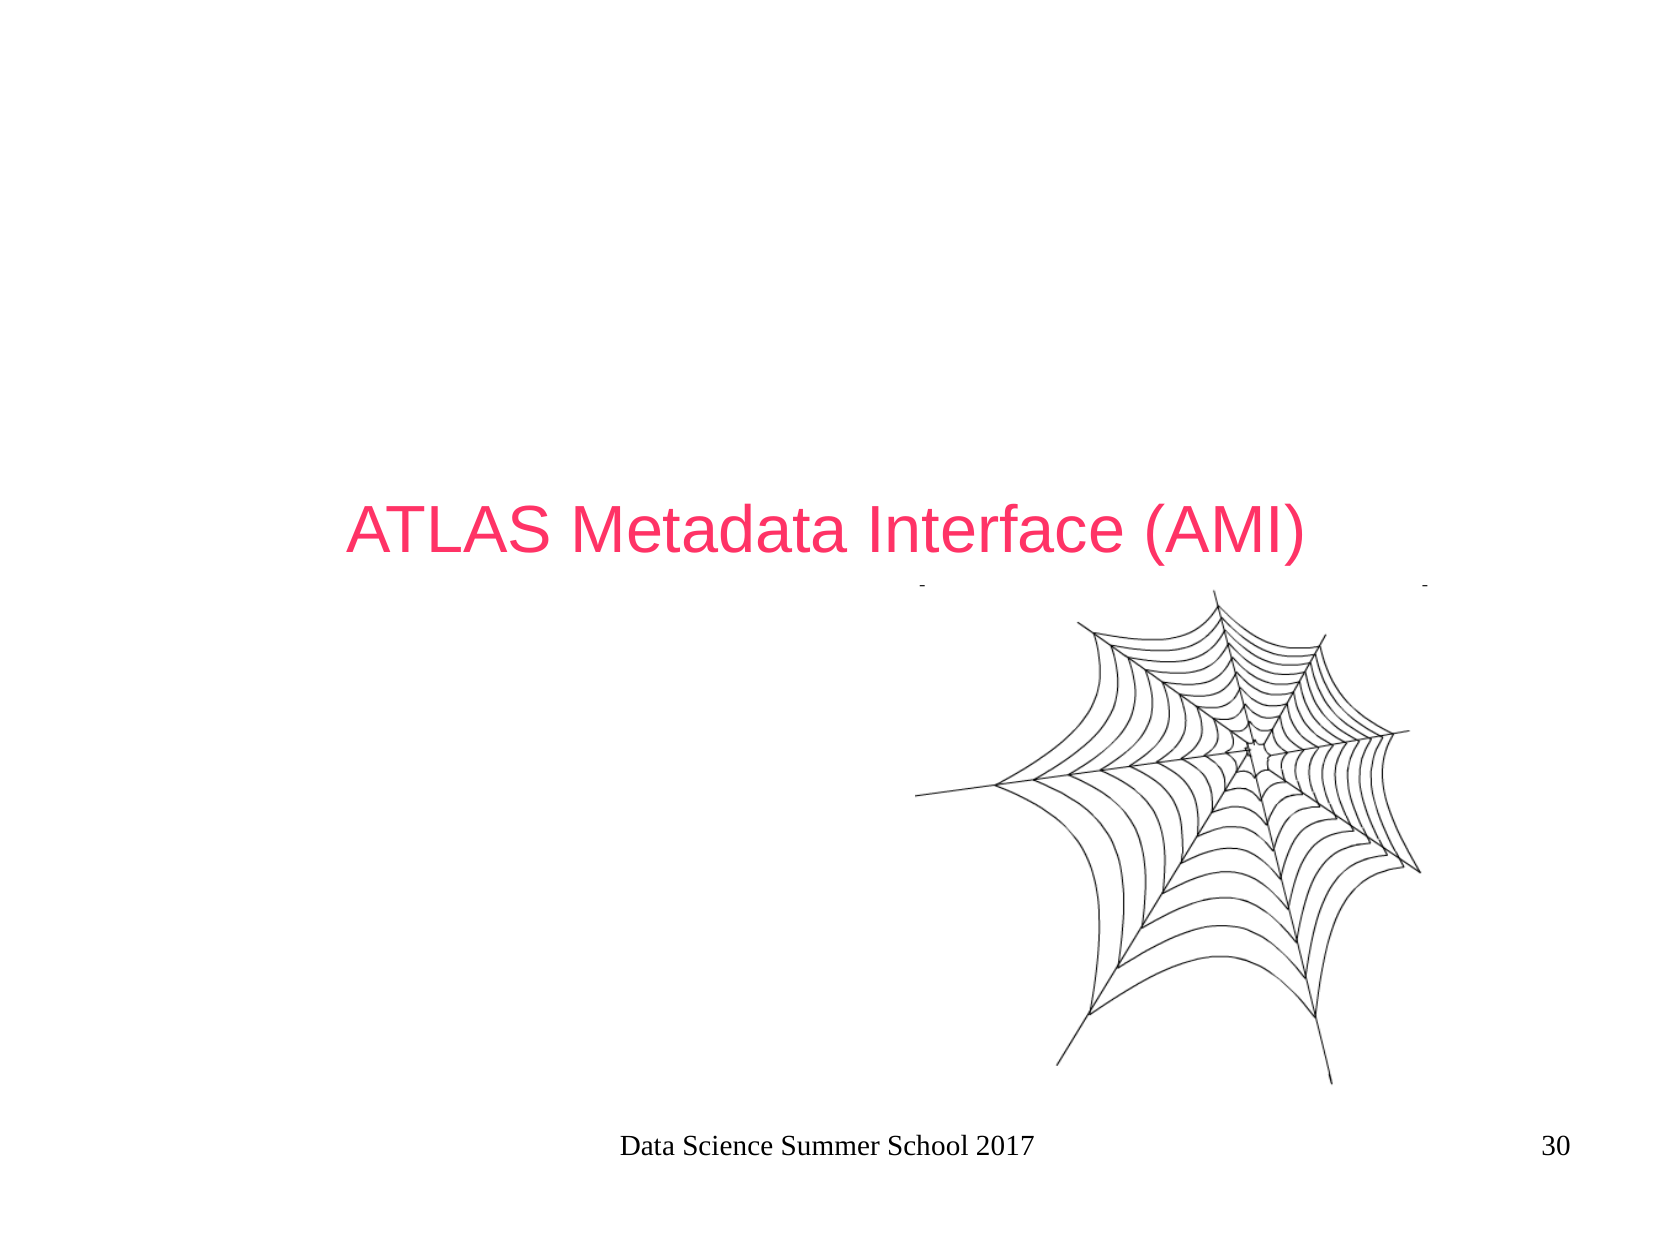

# ATLAS Metadata Interface (AMI)
Data Science Summer School 2017
30